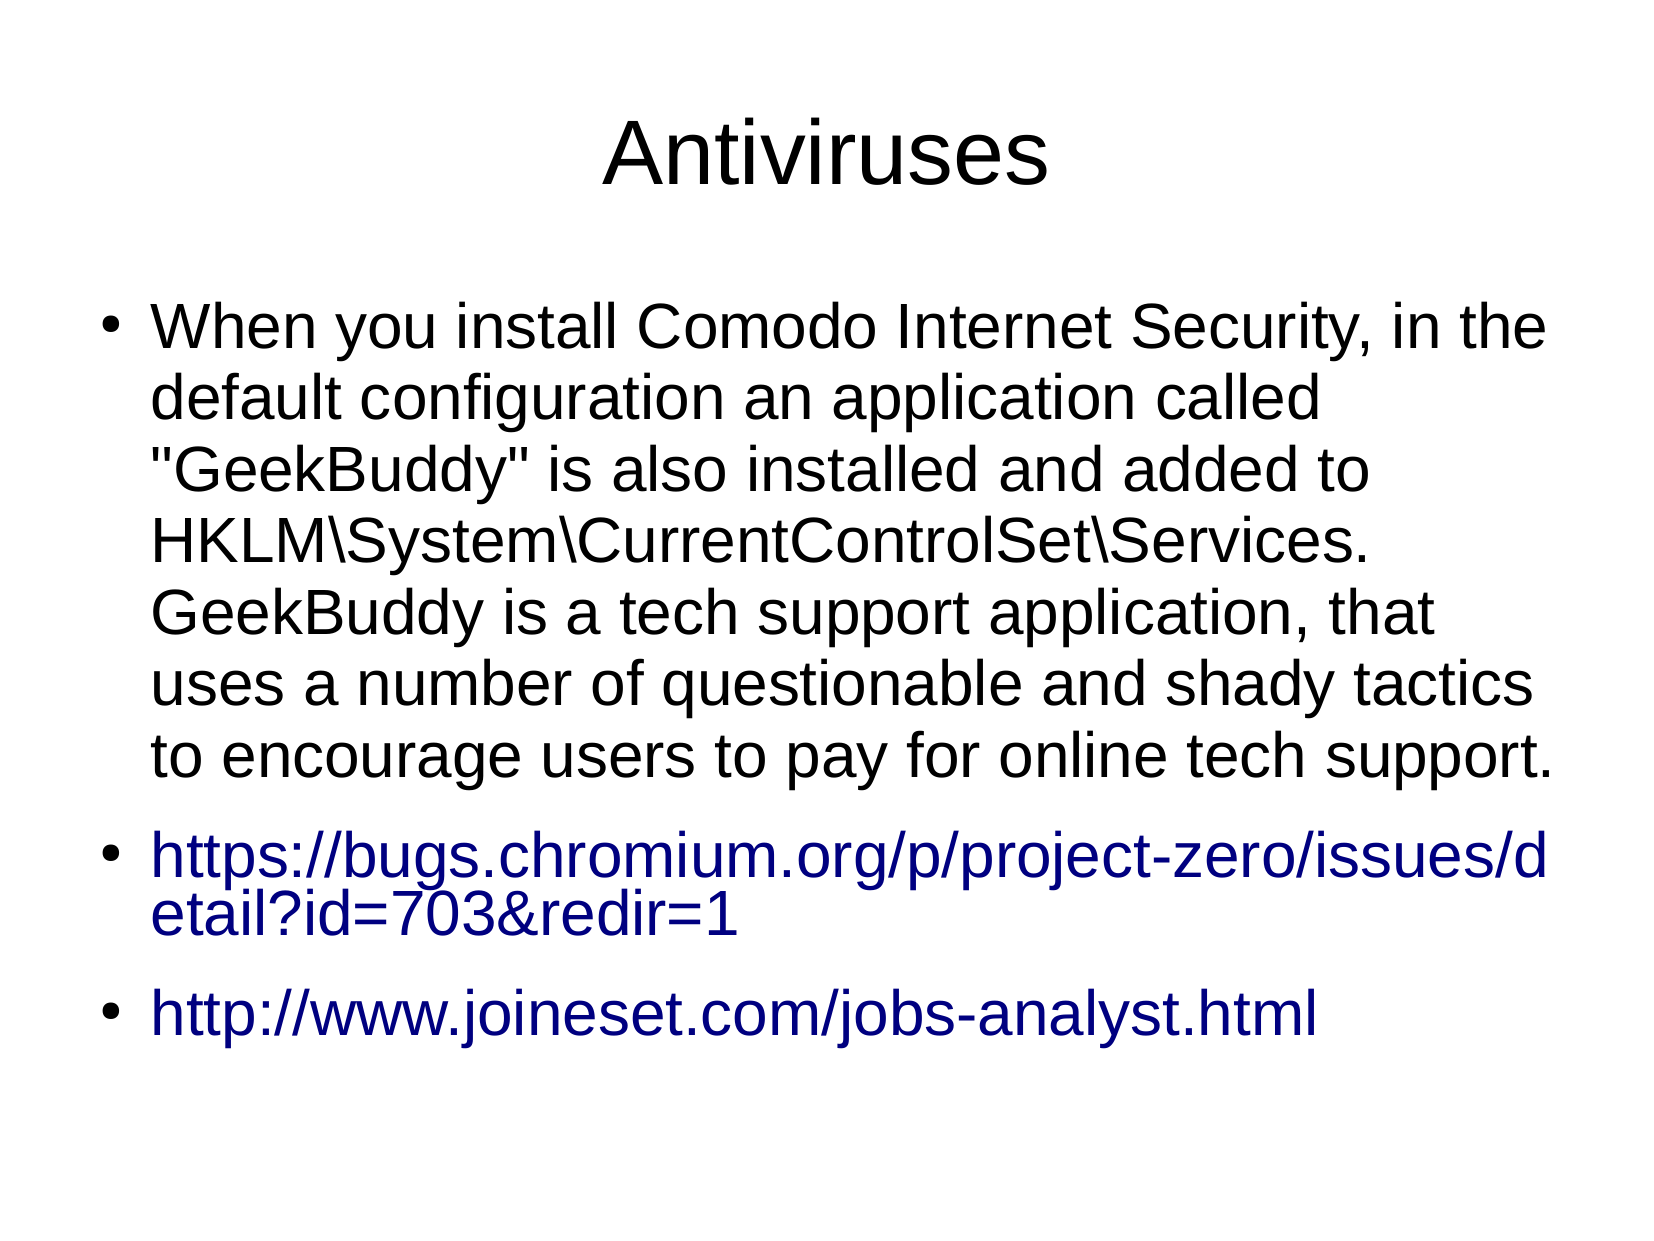

# Antiviruses
When you install Comodo Internet Security, in the default configuration an application called "GeekBuddy" is also installed and added to HKLM\System\CurrentControlSet\Services. GeekBuddy is a tech support application, that uses a number of questionable and shady tactics to encourage users to pay for online tech support.
https://bugs.chromium.org/p/project-zero/issues/detail?id=703&redir=1
http://www.joineset.com/jobs-analyst.html